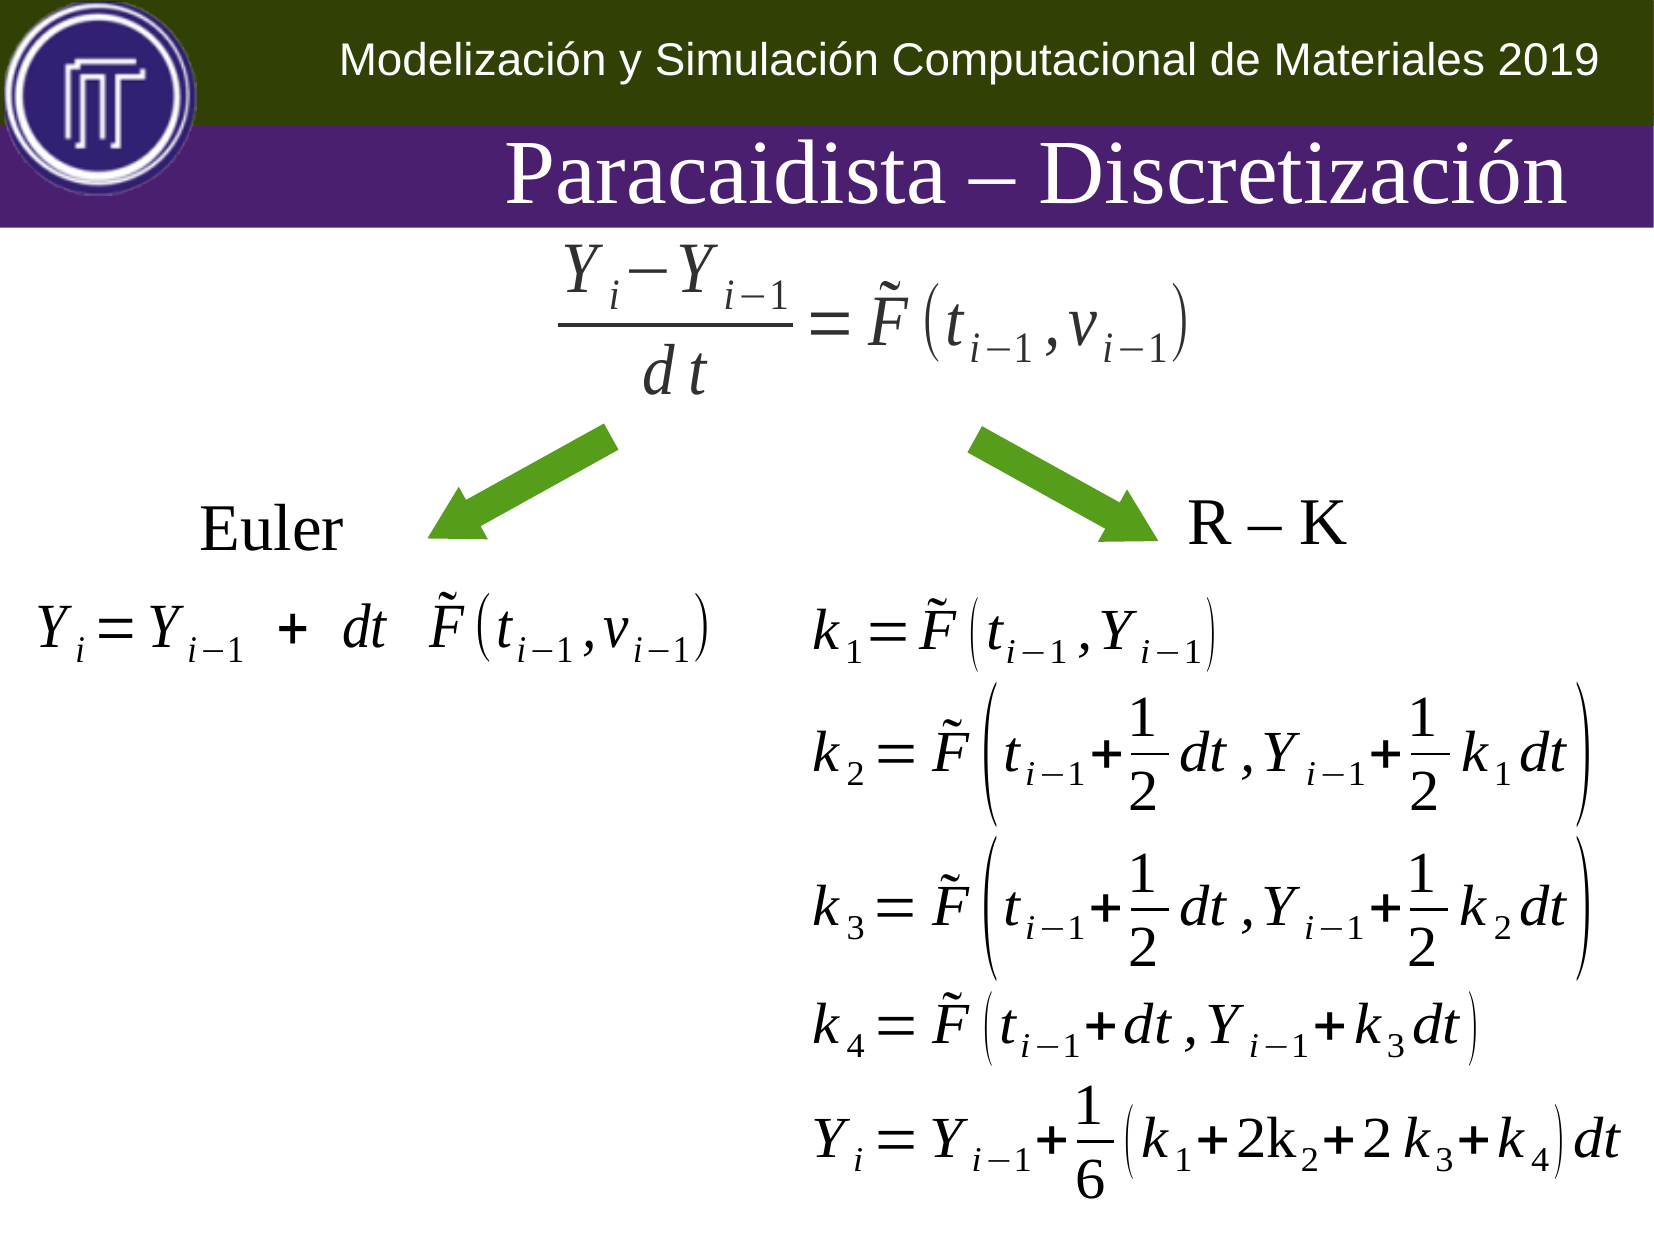

Paracaidista – Discretización
R – K
Euler